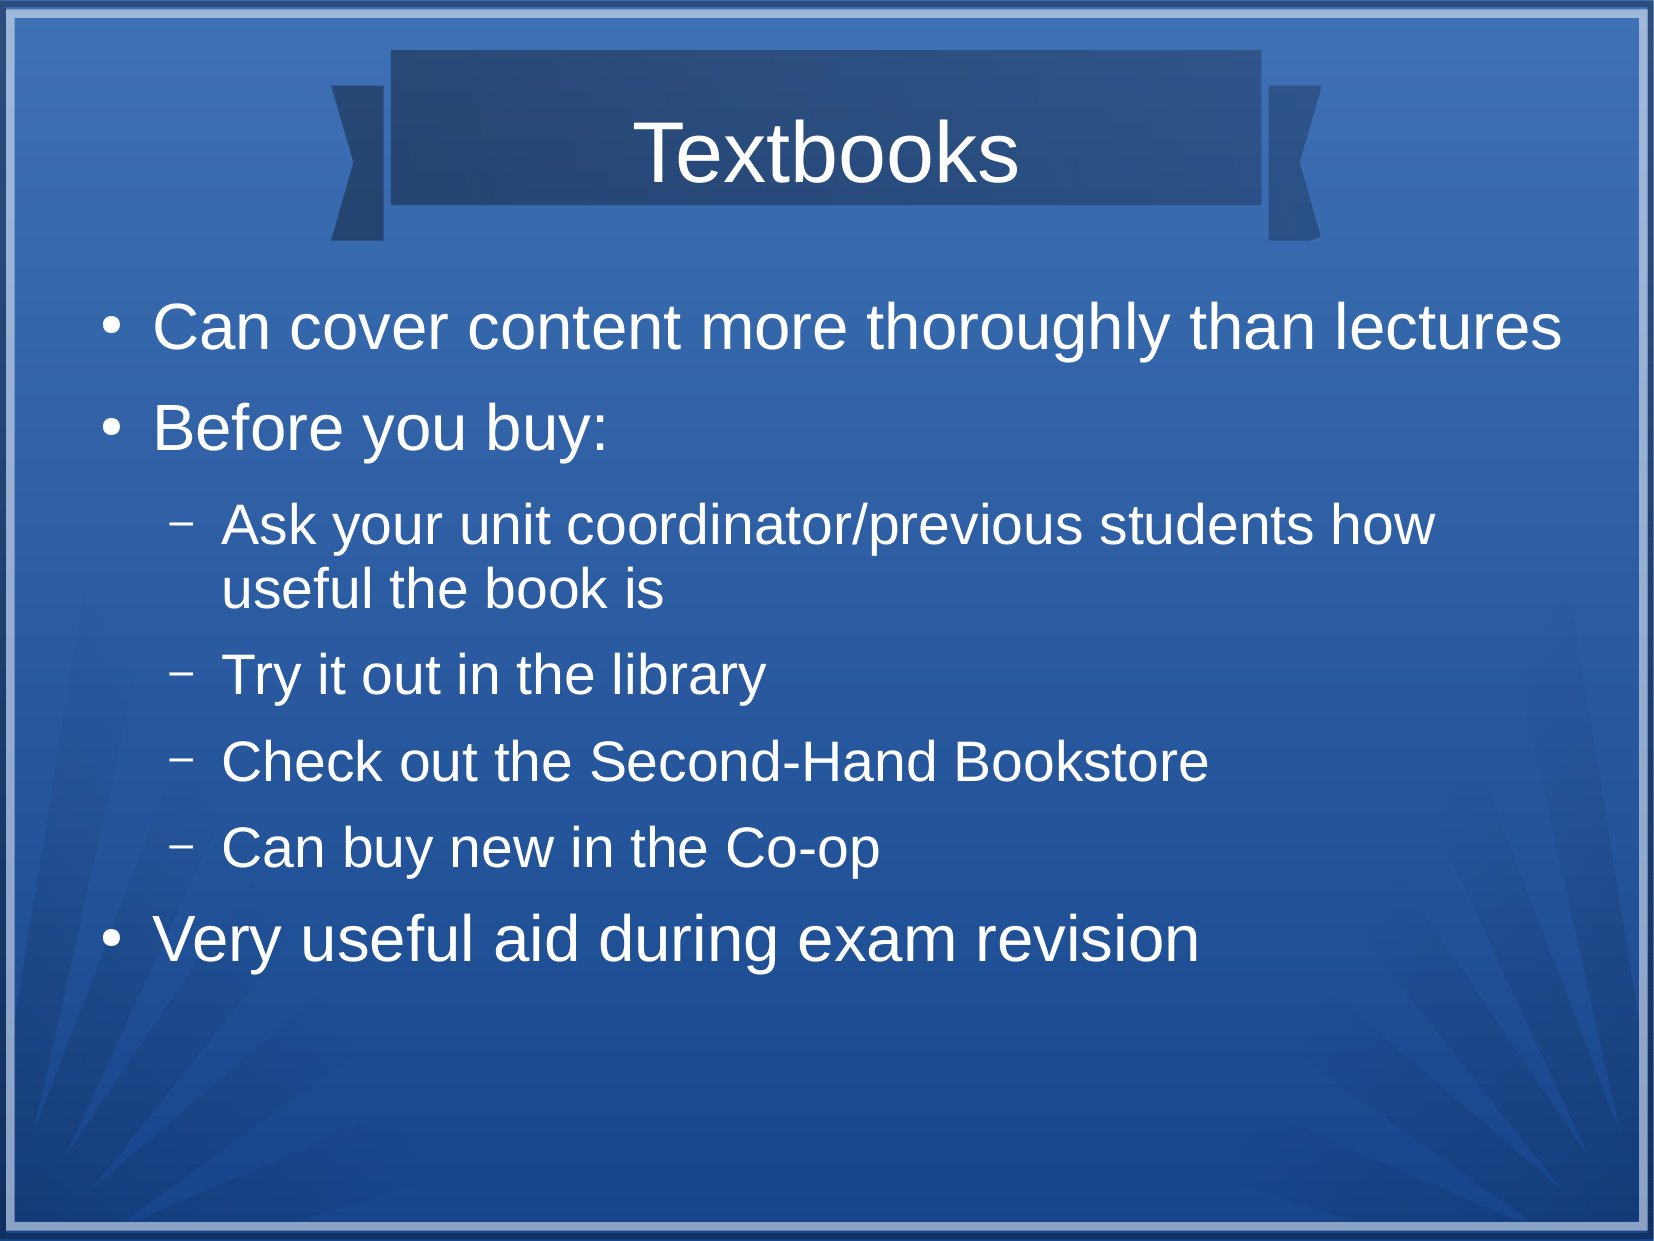

# Textbooks
Can cover content more thoroughly than lectures
Before you buy:
Ask your unit coordinator/previous students how useful the book is
Try it out in the library
Check out the Second-Hand Bookstore
Can buy new in the Co-op
Very useful aid during exam revision